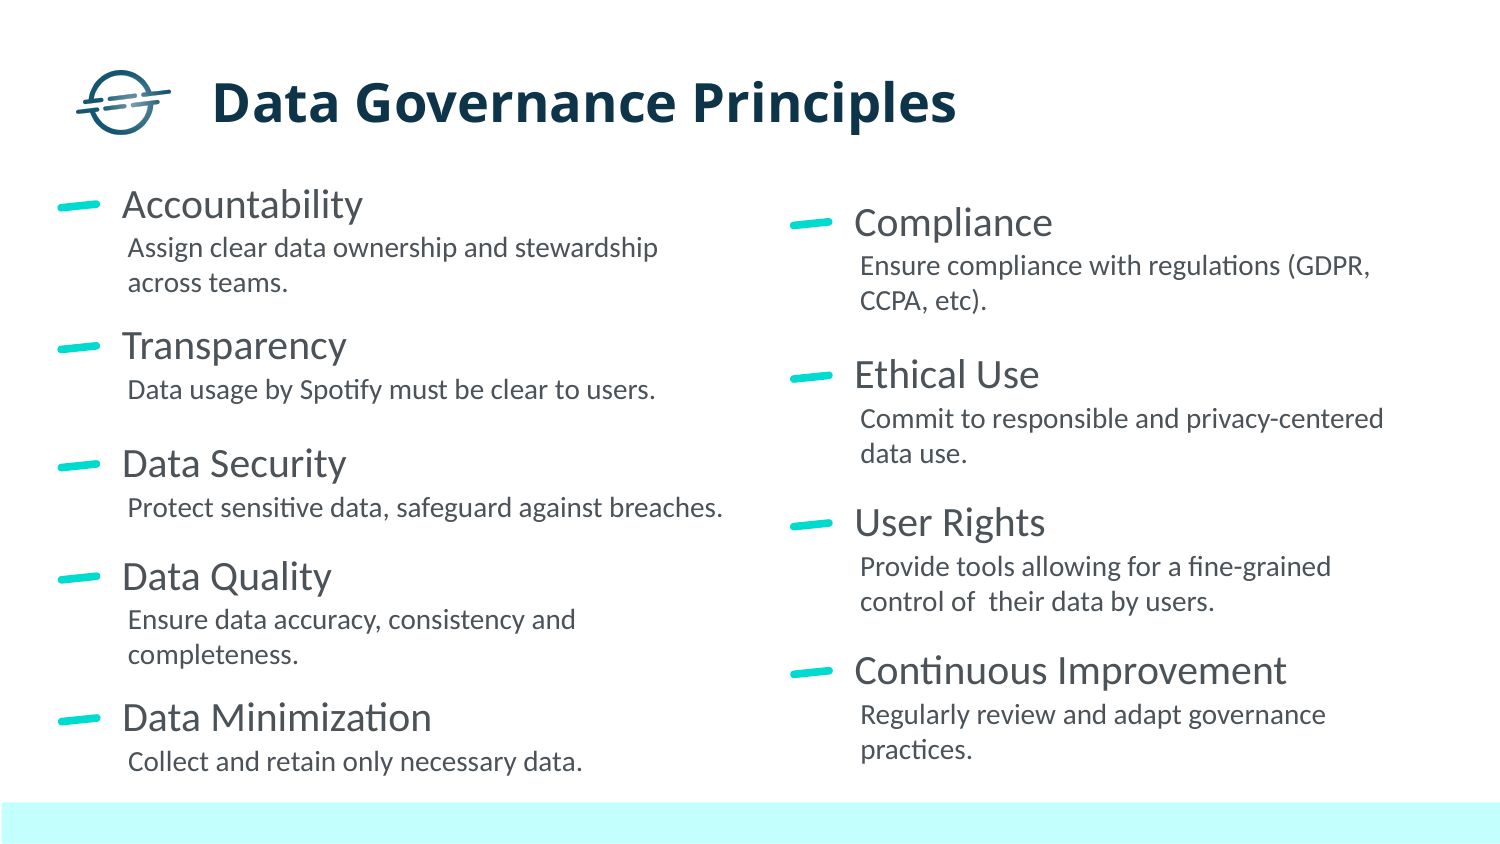

# Data Governance Principles
Accountability
Compliance
Assign clear data ownership and stewardship across teams.
Ensure compliance with regulations (GDPR, CCPA, etc).
Transparency
Ethical Use
Data usage by Spotify must be clear to users.
Commit to responsible and privacy-centered data use.
Data Security
Protect sensitive data, safeguard against breaches.
User Rights
Provide tools allowing for a fine-grained control of their data by users.
Data Quality
Ensure data accuracy, consistency and completeness.
Continuous Improvement
Data Minimization
Regularly review and adapt governance practices.
Collect and retain only necessary data.